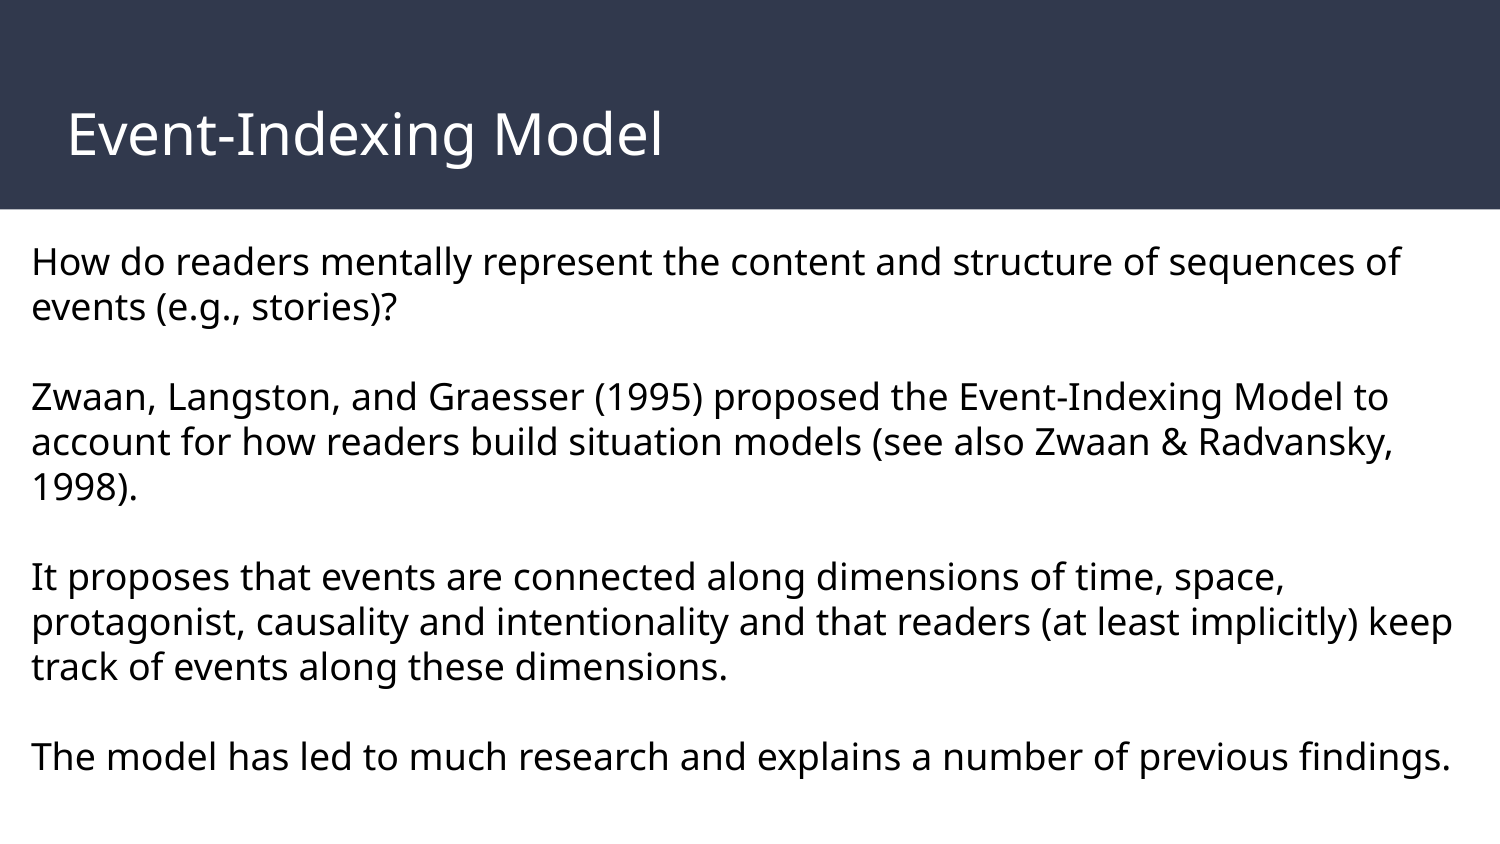

# Event-Indexing Model
How do readers mentally represent the content and structure of sequences of events (e.g., stories)?
Zwaan, Langston, and Graesser (1995) proposed the Event-Indexing Model to account for how readers build situation models (see also Zwaan & Radvansky, 1998).
It proposes that events are connected along dimensions of time, space, protagonist, causality and intentionality and that readers (at least implicitly) keep track of events along these dimensions.
The model has led to much research and explains a number of previous findings.